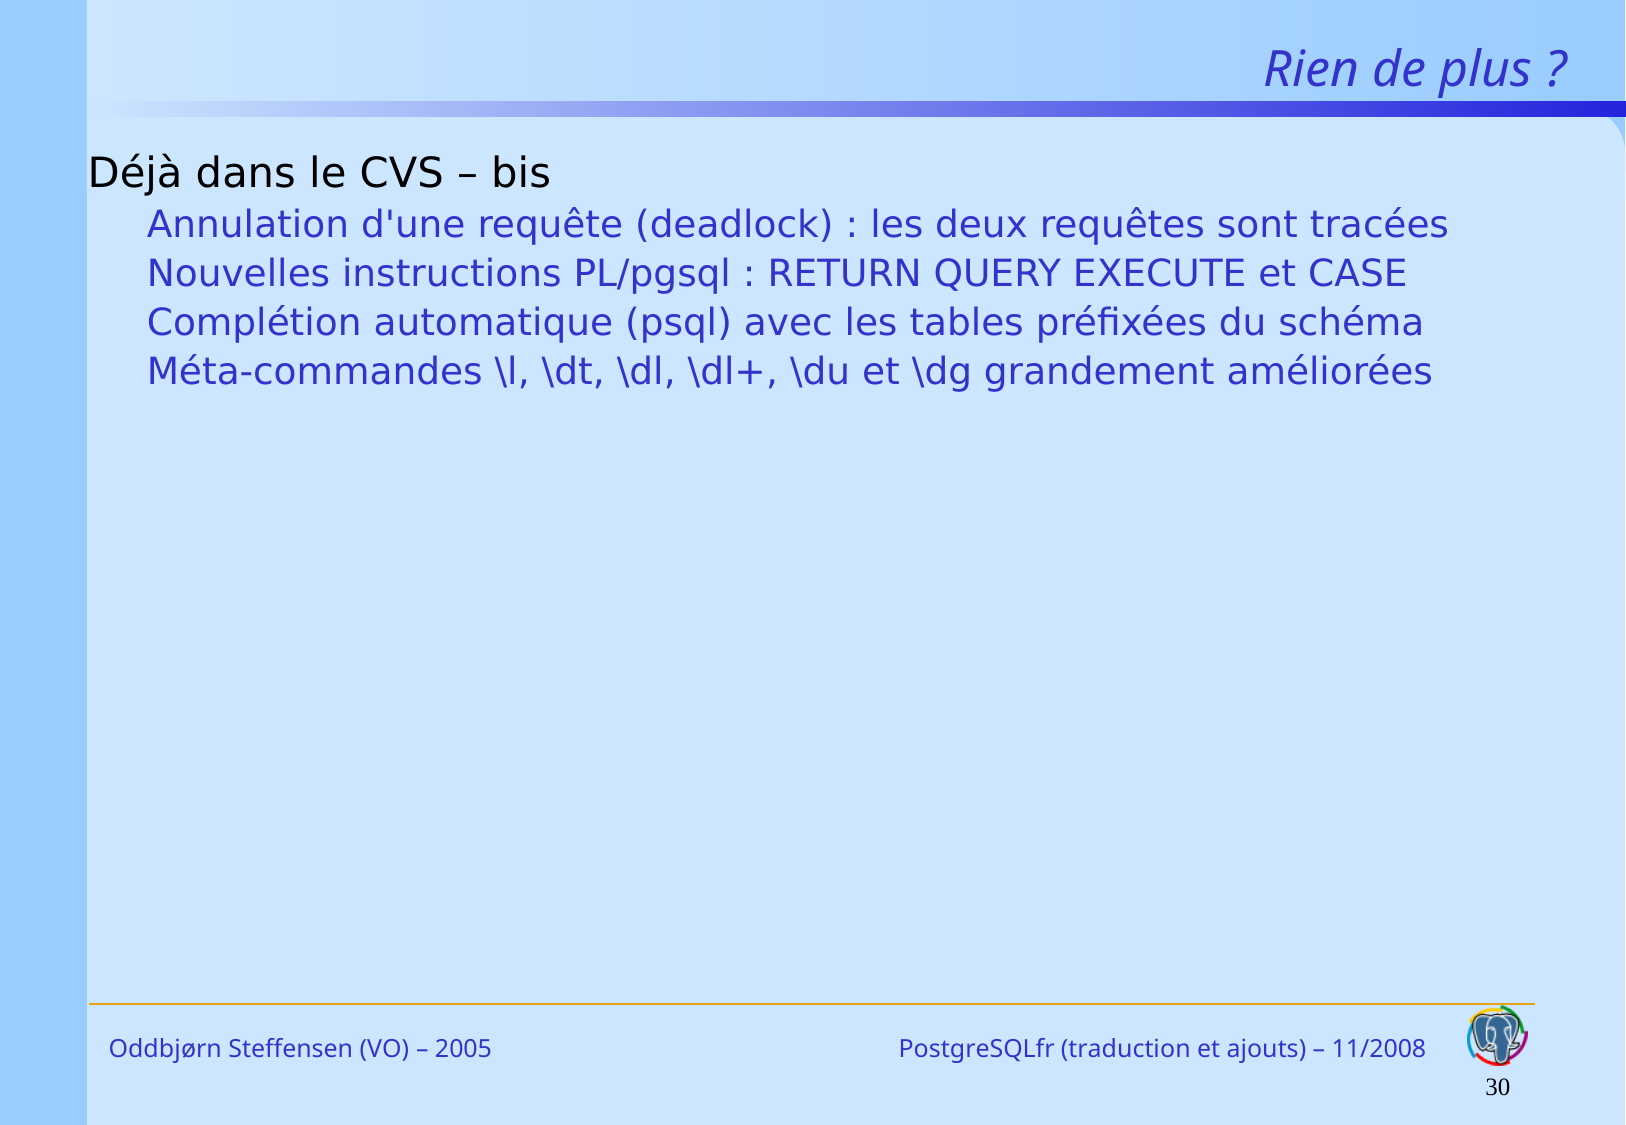

# Rien de plus ?
Déjà dans le CVS – bis
Annulation d'une requête (deadlock) : les deux requêtes sont tracées
Nouvelles instructions PL/pgsql : RETURN QUERY EXECUTE et CASE
Complétion automatique (psql) avec les tables préfixées du schéma
Méta-commandes \l, \dt, \dl, \dl+, \du et \dg grandement améliorées